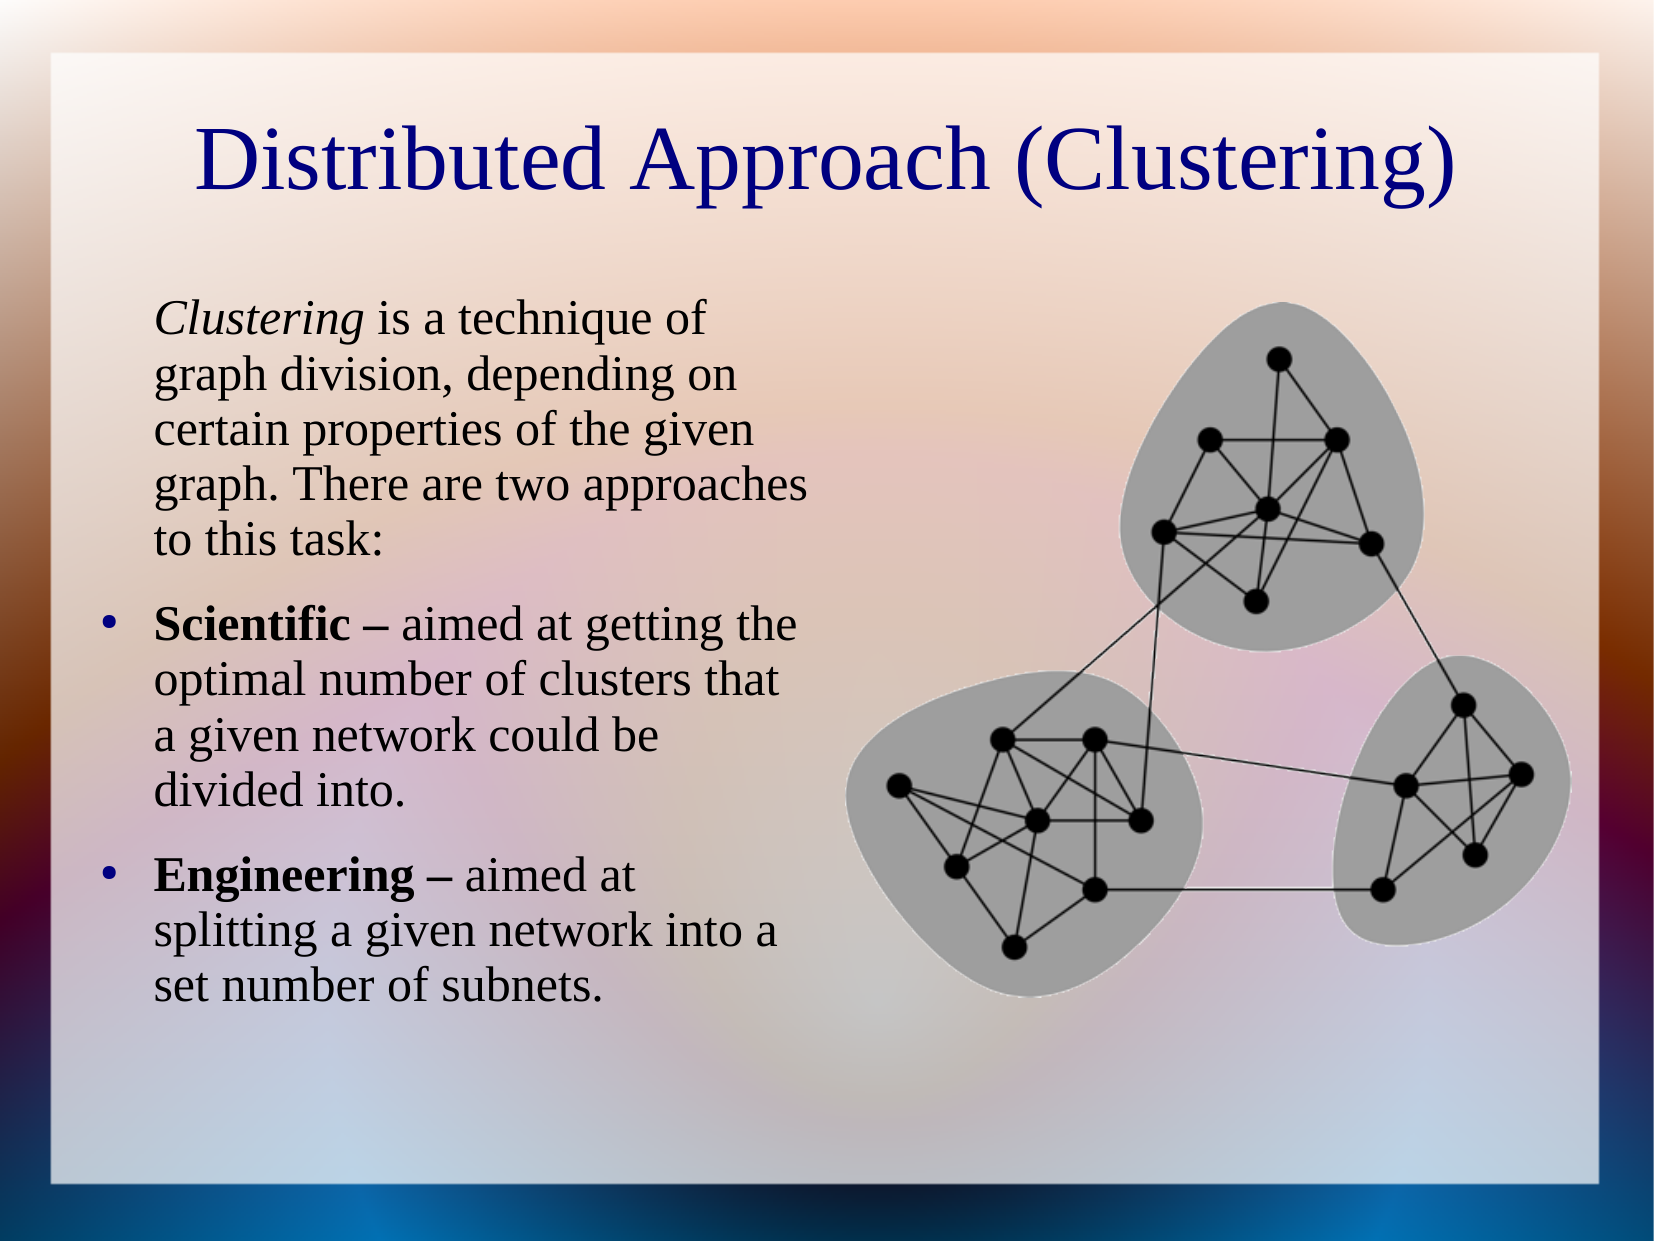

# Distributed Approach (Clustering)
Clustering is a technique of graph division, depending on certain properties of the given graph. There are two approaches to this task:
Scientific – aimed at getting the optimal number of clusters that a given network could be divided into.
Engineering – aimed at splitting a given network into a set number of subnets.